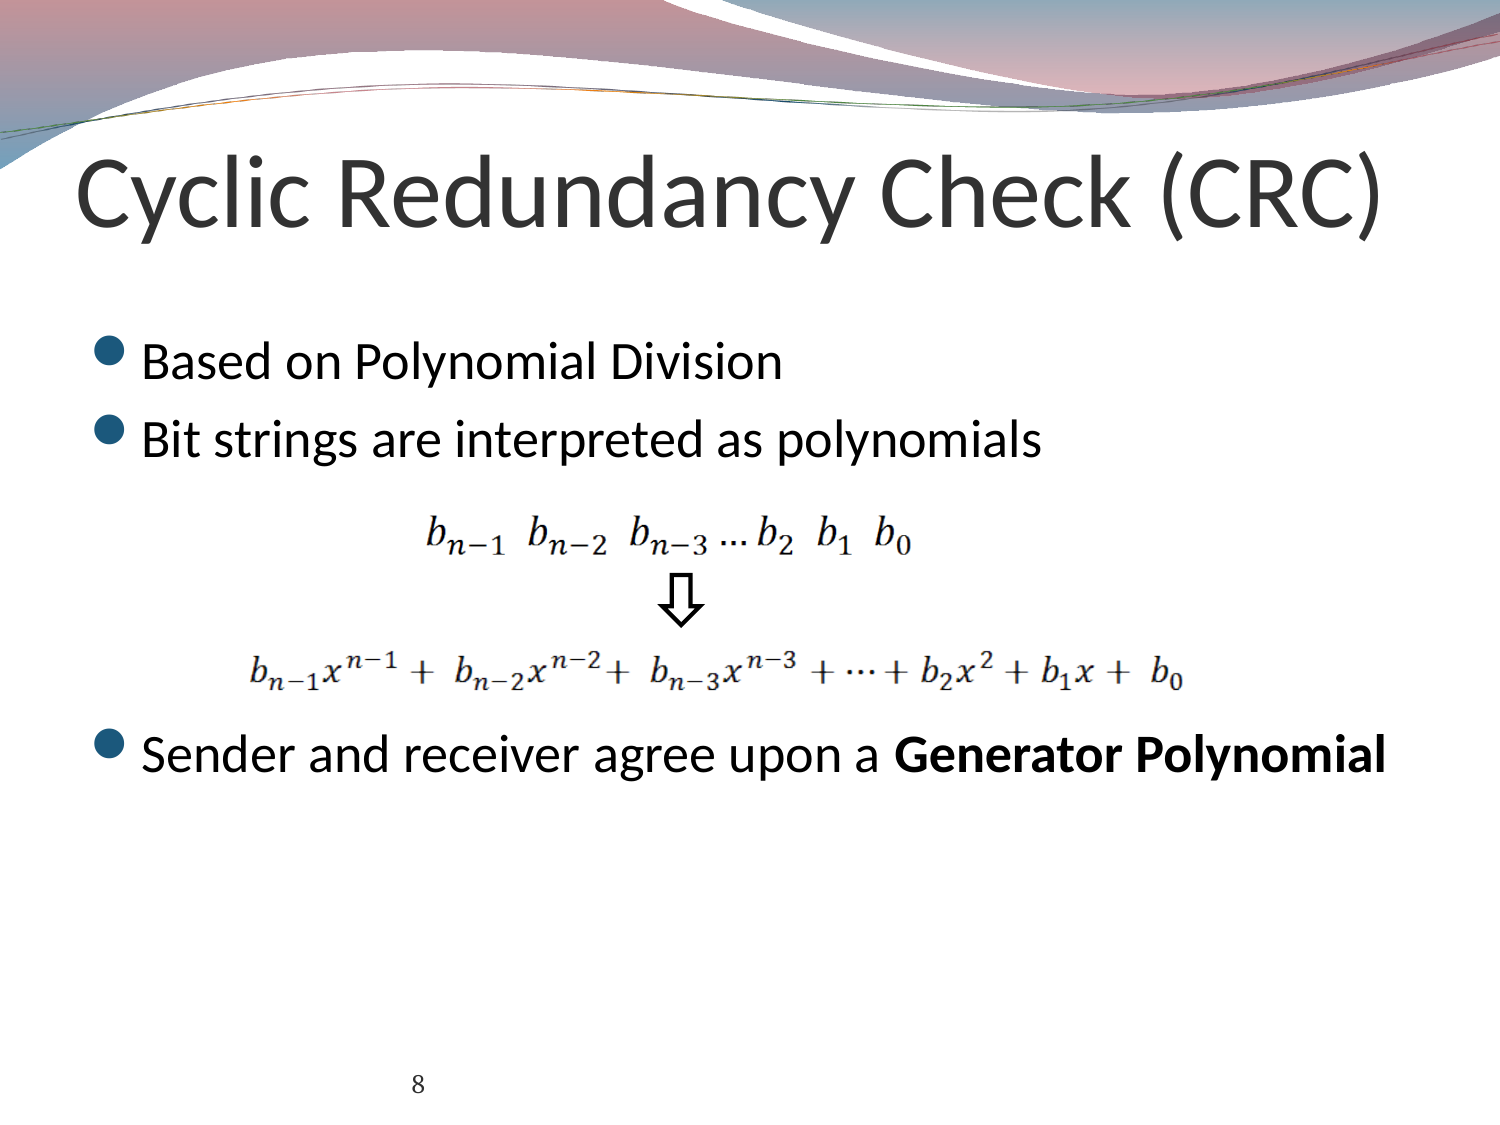

# Cyclic Redundancy Check (CRC)
Based on Polynomial Division
Bit strings are interpreted as polynomials
Sender and receiver agree upon a Generator Polynomial